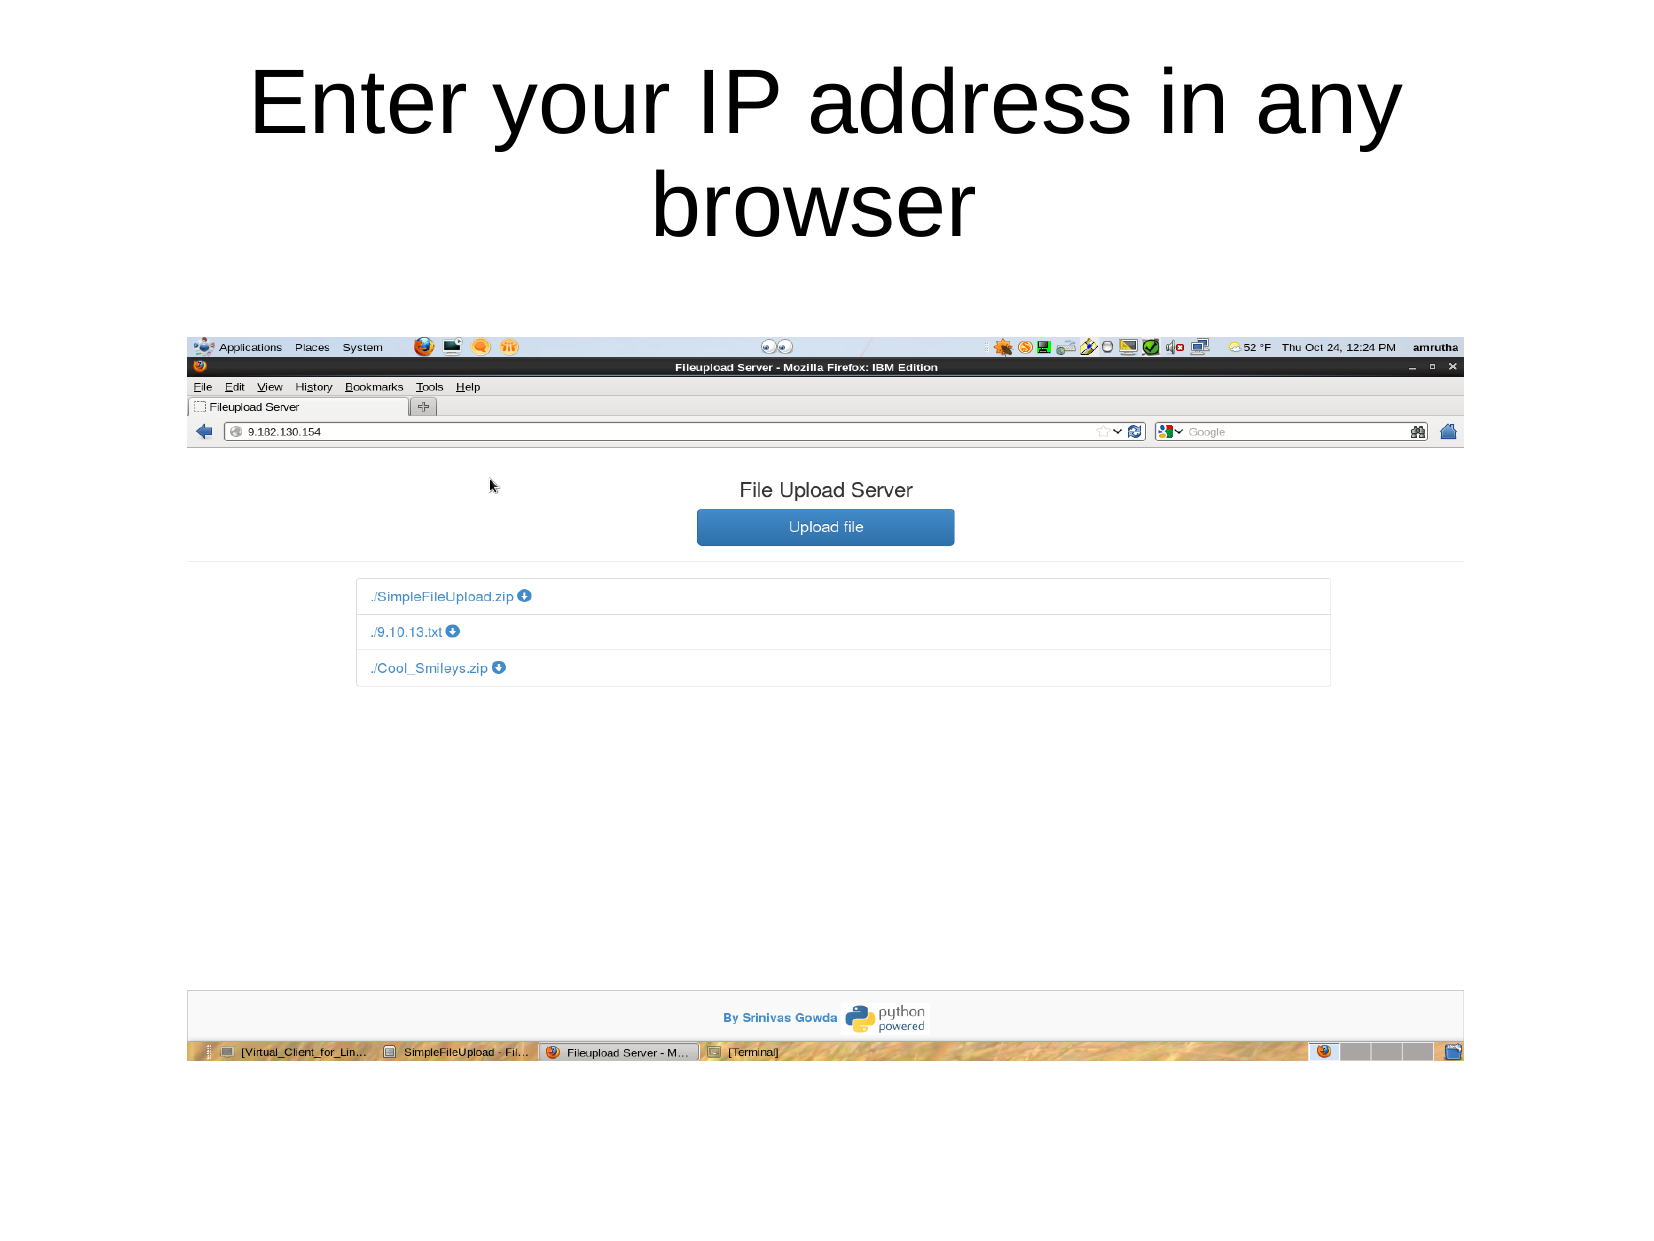

# Enter your IP address in any browser